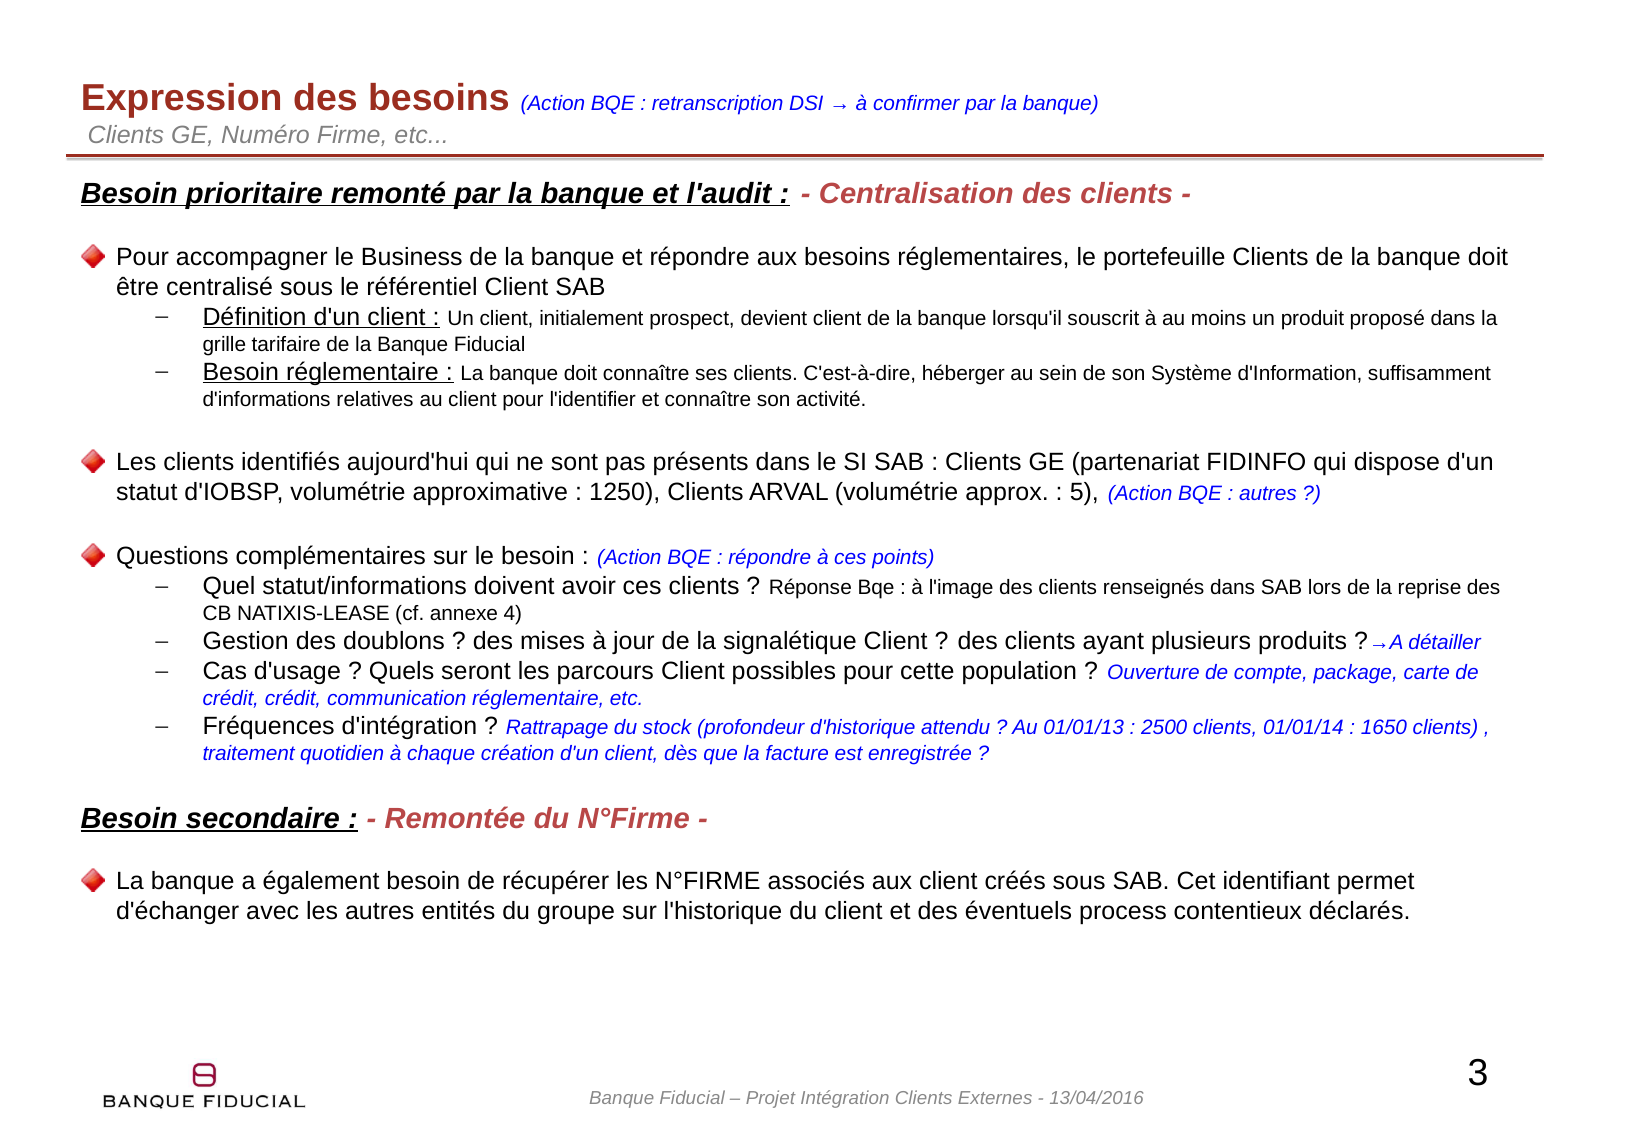

# Expression des besoins (Action BQE : retranscription DSI → à confirmer par la banque) Clients GE, Numéro Firme, etc...
Besoin prioritaire remonté par la banque et l'audit : - Centralisation des clients -
Pour accompagner le Business de la banque et répondre aux besoins réglementaires, le portefeuille Clients de la banque doit être centralisé sous le référentiel Client SAB
Définition d'un client : Un client, initialement prospect, devient client de la banque lorsqu'il souscrit à au moins un produit proposé dans la grille tarifaire de la Banque Fiducial
Besoin réglementaire : La banque doit connaître ses clients. C'est-à-dire, héberger au sein de son Système d'Information, suffisamment d'informations relatives au client pour l'identifier et connaître son activité.
Les clients identifiés aujourd'hui qui ne sont pas présents dans le SI SAB : Clients GE (partenariat FIDINFO qui dispose d'un statut d'IOBSP, volumétrie approximative : 1250), Clients ARVAL (volumétrie approx. : 5), (Action BQE : autres ?)
Questions complémentaires sur le besoin : (Action BQE : répondre à ces points)
Quel statut/informations doivent avoir ces clients ? Réponse Bqe : à l'image des clients renseignés dans SAB lors de la reprise des CB NATIXIS-LEASE (cf. annexe 4)
Gestion des doublons ? des mises à jour de la signalétique Client ? des clients ayant plusieurs produits ?→A détailler
Cas d'usage ? Quels seront les parcours Client possibles pour cette population ? Ouverture de compte, package, carte de crédit, crédit, communication réglementaire, etc.
Fréquences d'intégration ? Rattrapage du stock (profondeur d'historique attendu ? Au 01/01/13 : 2500 clients, 01/01/14 : 1650 clients) , traitement quotidien à chaque création d'un client, dès que la facture est enregistrée ?
Besoin secondaire : - Remontée du N°Firme -
La banque a également besoin de récupérer les N°FIRME associés aux client créés sous SAB. Cet identifiant permet d'échanger avec les autres entités du groupe sur l'historique du client et des éventuels process contentieux déclarés.